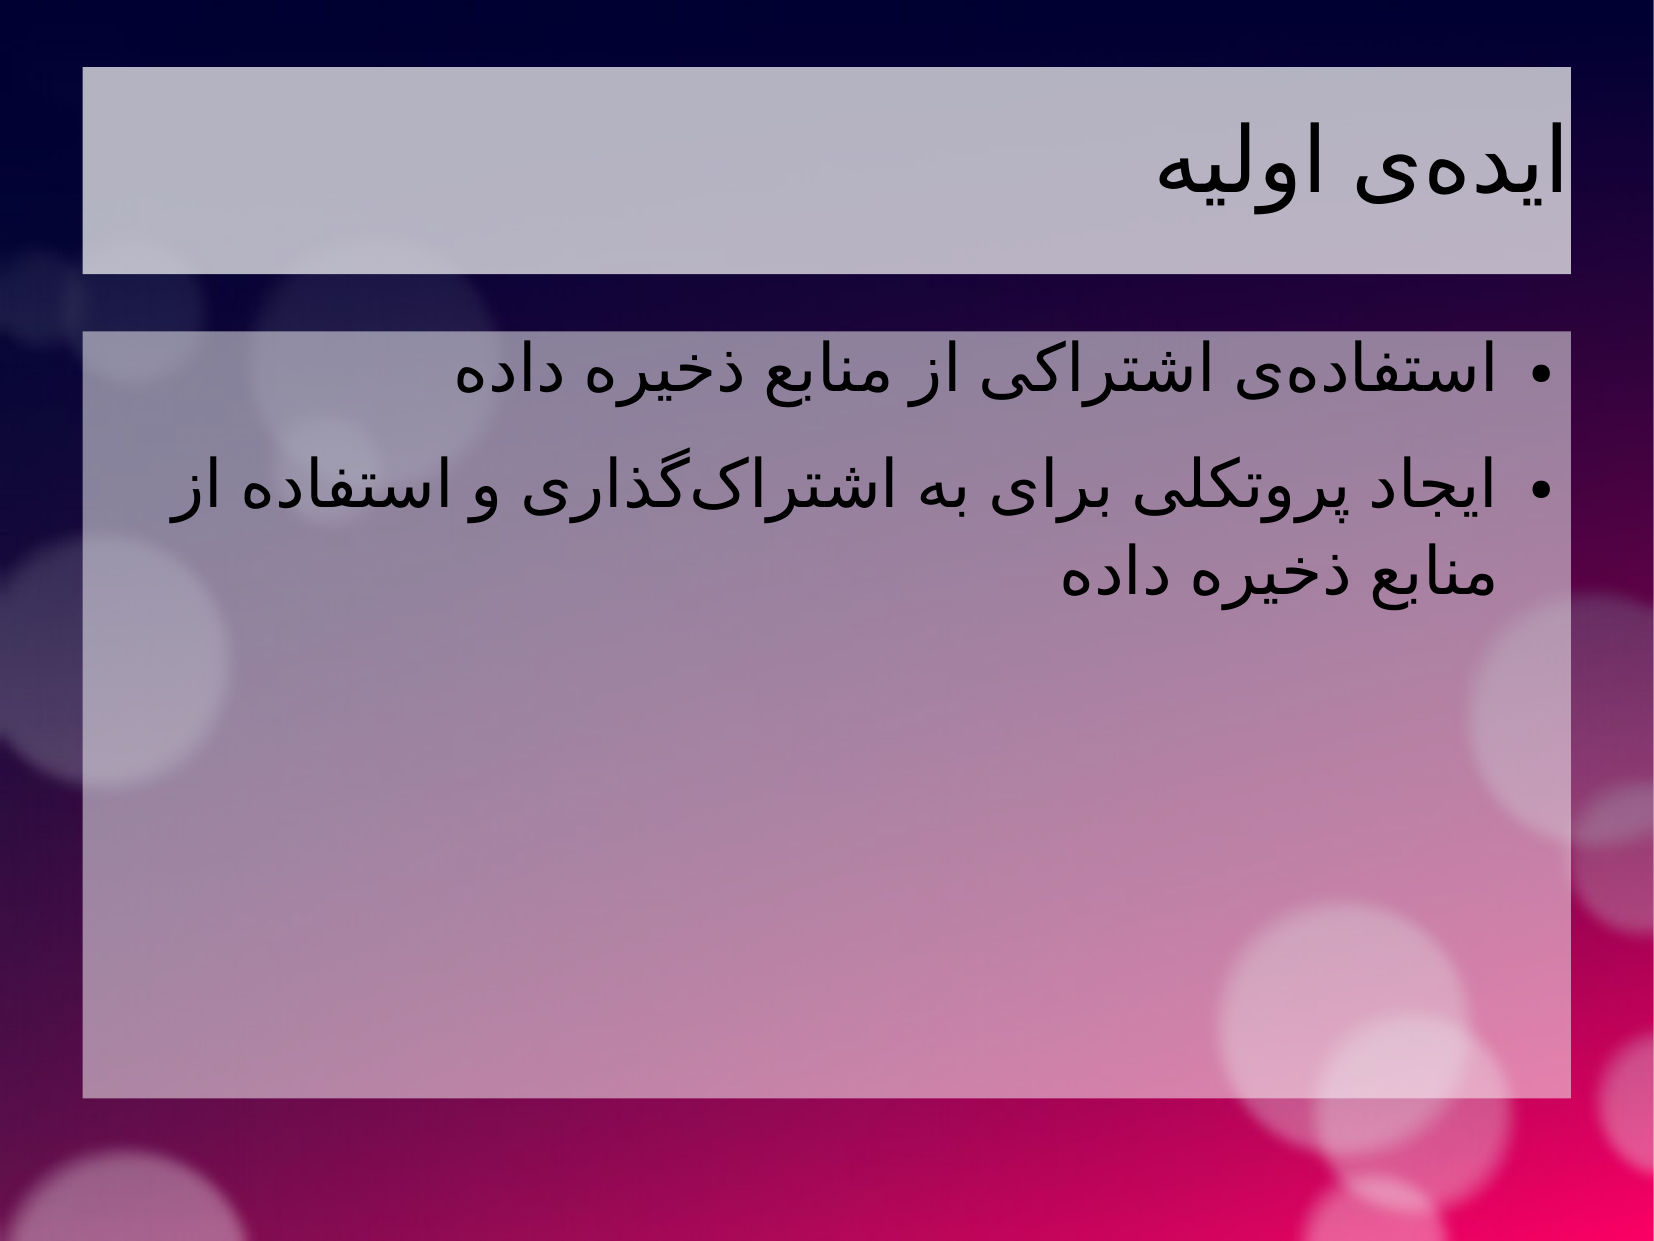

# ایده‌ی اولیه
استفاده‌ی اشتراکی از منابع ذخیره داده
ایجاد پروتکلی برای به اشتراک‌گذاری و استفاده از منابع ذخیره داده